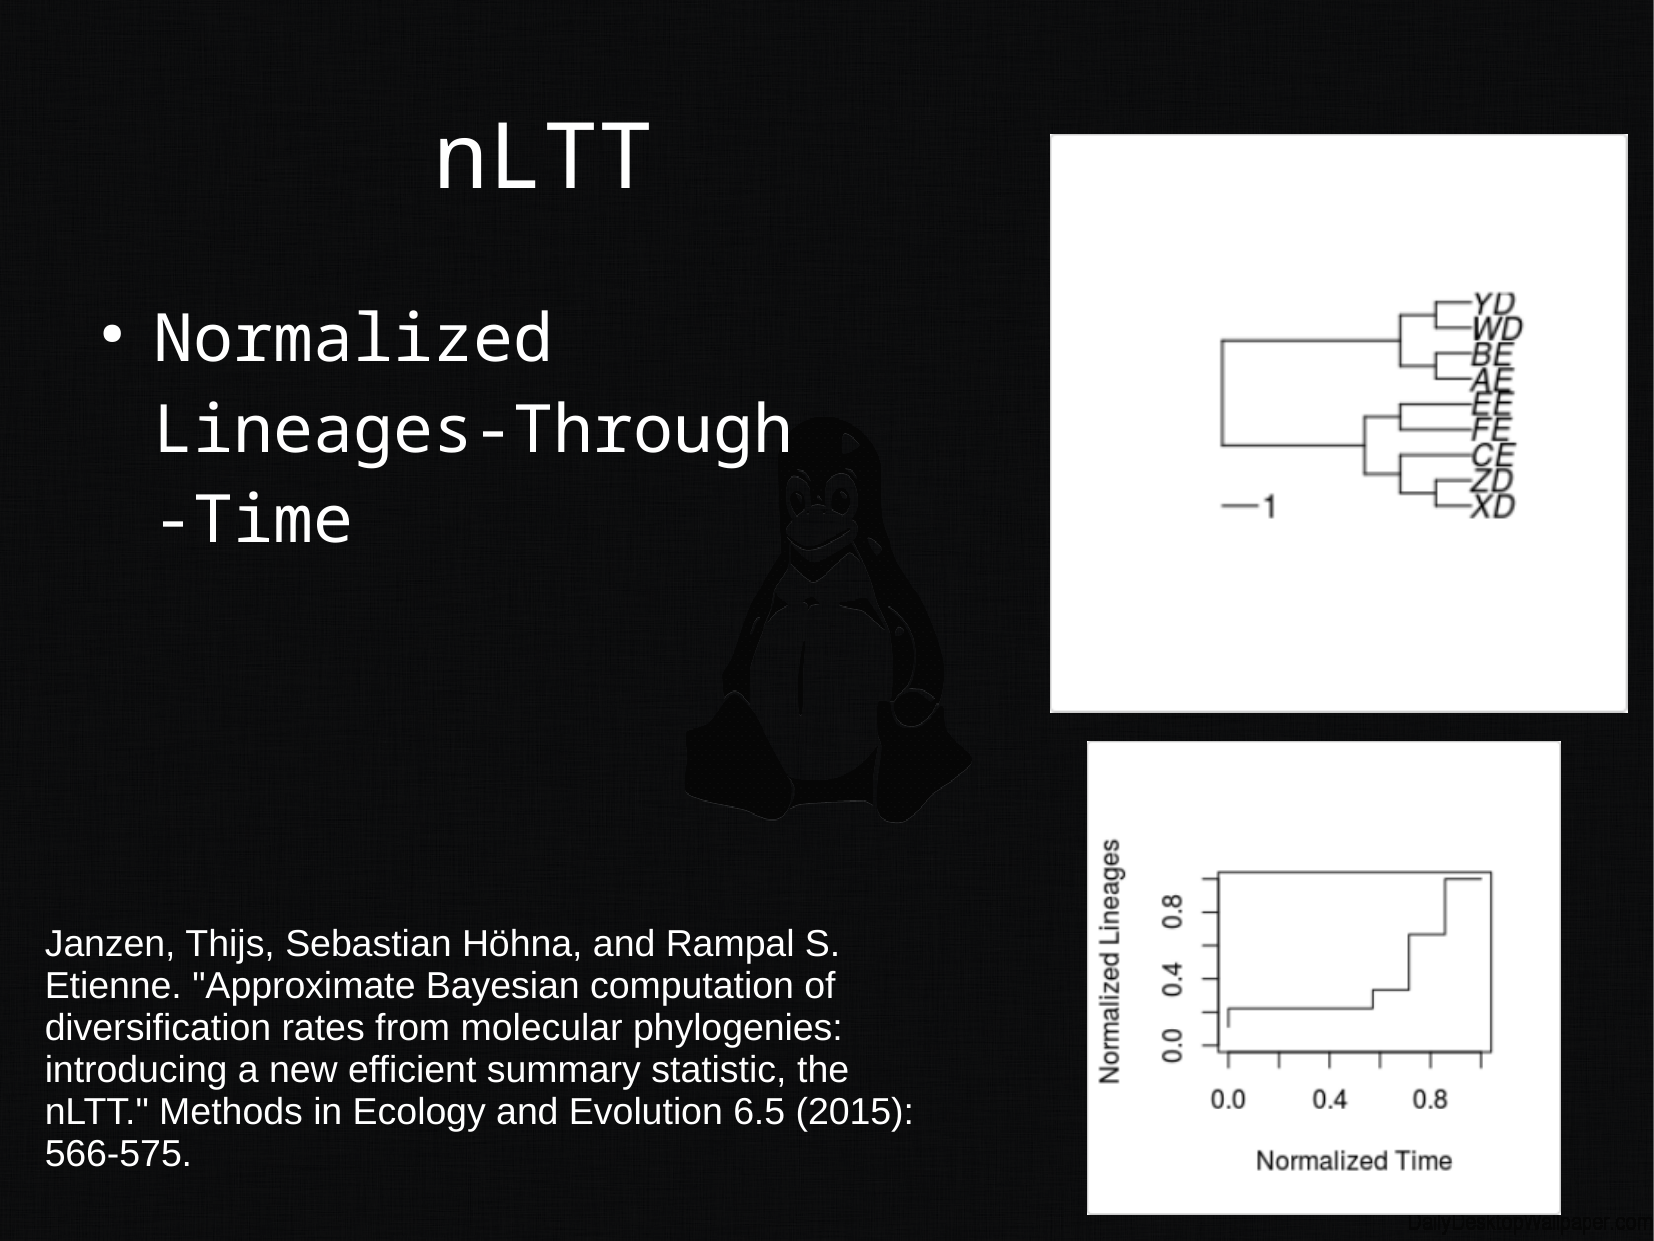

# nLTT
Normalized Lineages-Through -Time
Janzen, Thijs, Sebastian Höhna, and Rampal S. Etienne. "Approximate Bayesian computation of diversification rates from molecular phylogenies: introducing a new efficient summary statistic, the nLTT." Methods in Ecology and Evolution 6.5 (2015): 566-575.